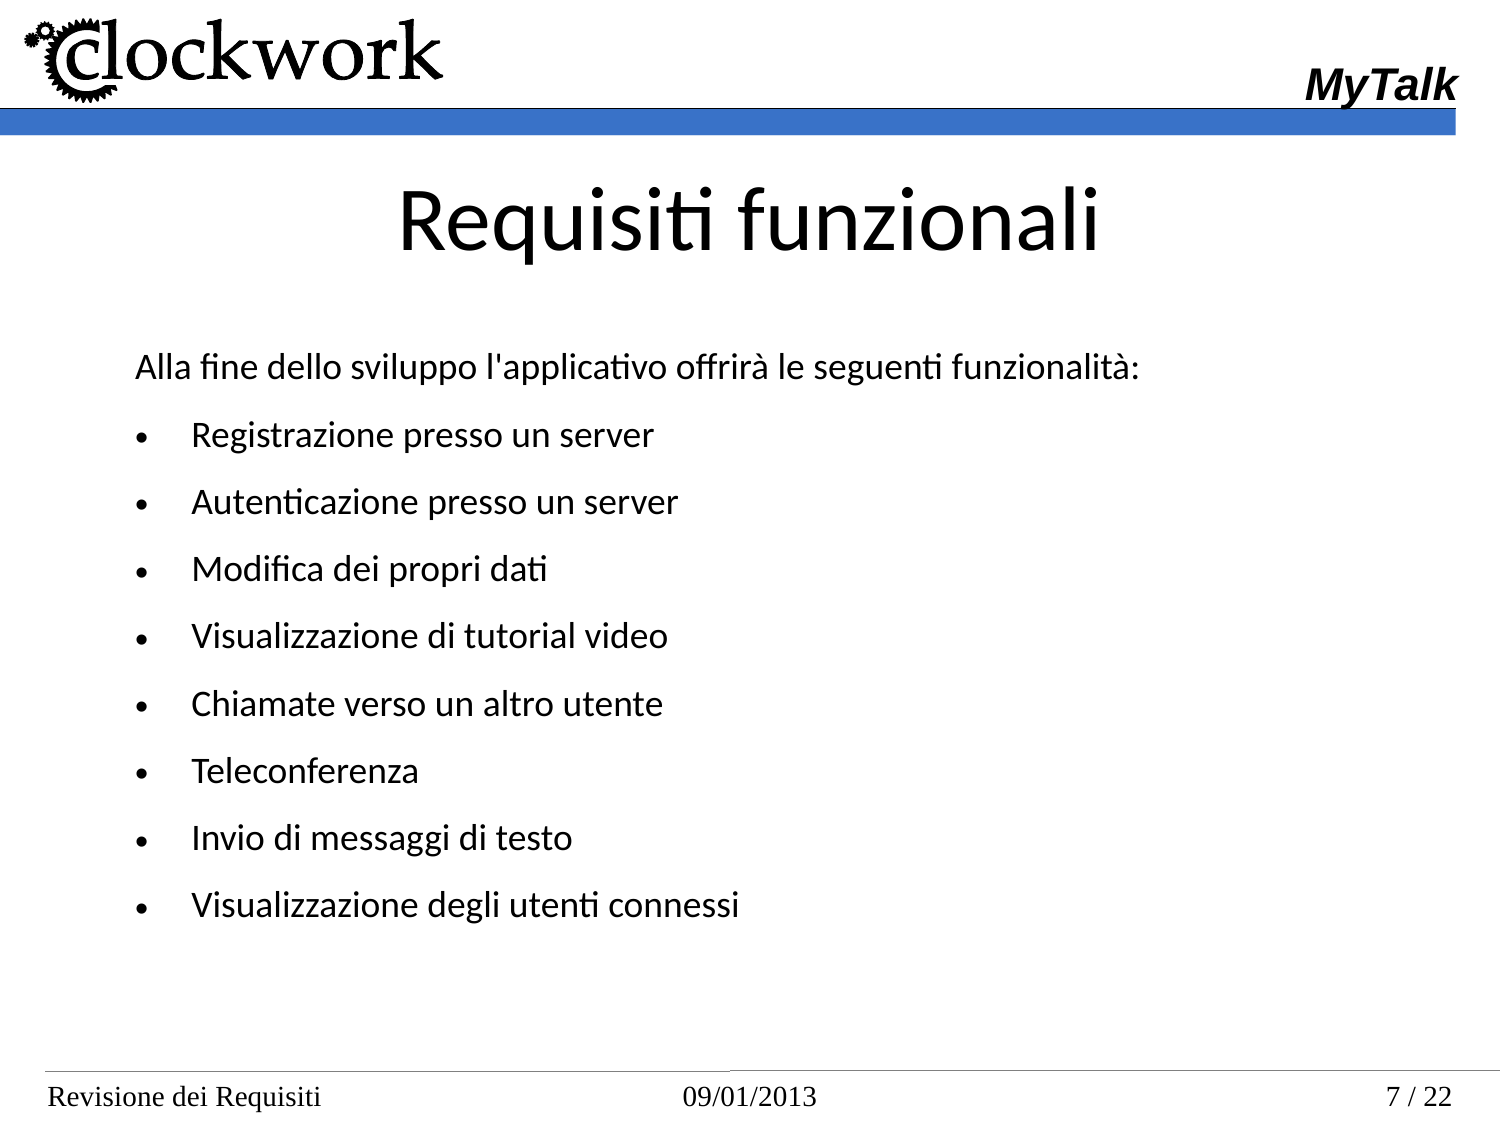

# Requisiti funzionali
Alla fine dello sviluppo l'applicativo offrirà le seguenti funzionalità:
Registrazione presso un server
Autenticazione presso un server
Modifica dei propri dati
Visualizzazione di tutorial video
Chiamate verso un altro utente
Teleconferenza
Invio di messaggi di testo
Visualizzazione degli utenti connessi
Revisione dei Requisiti
09/01/2013
7